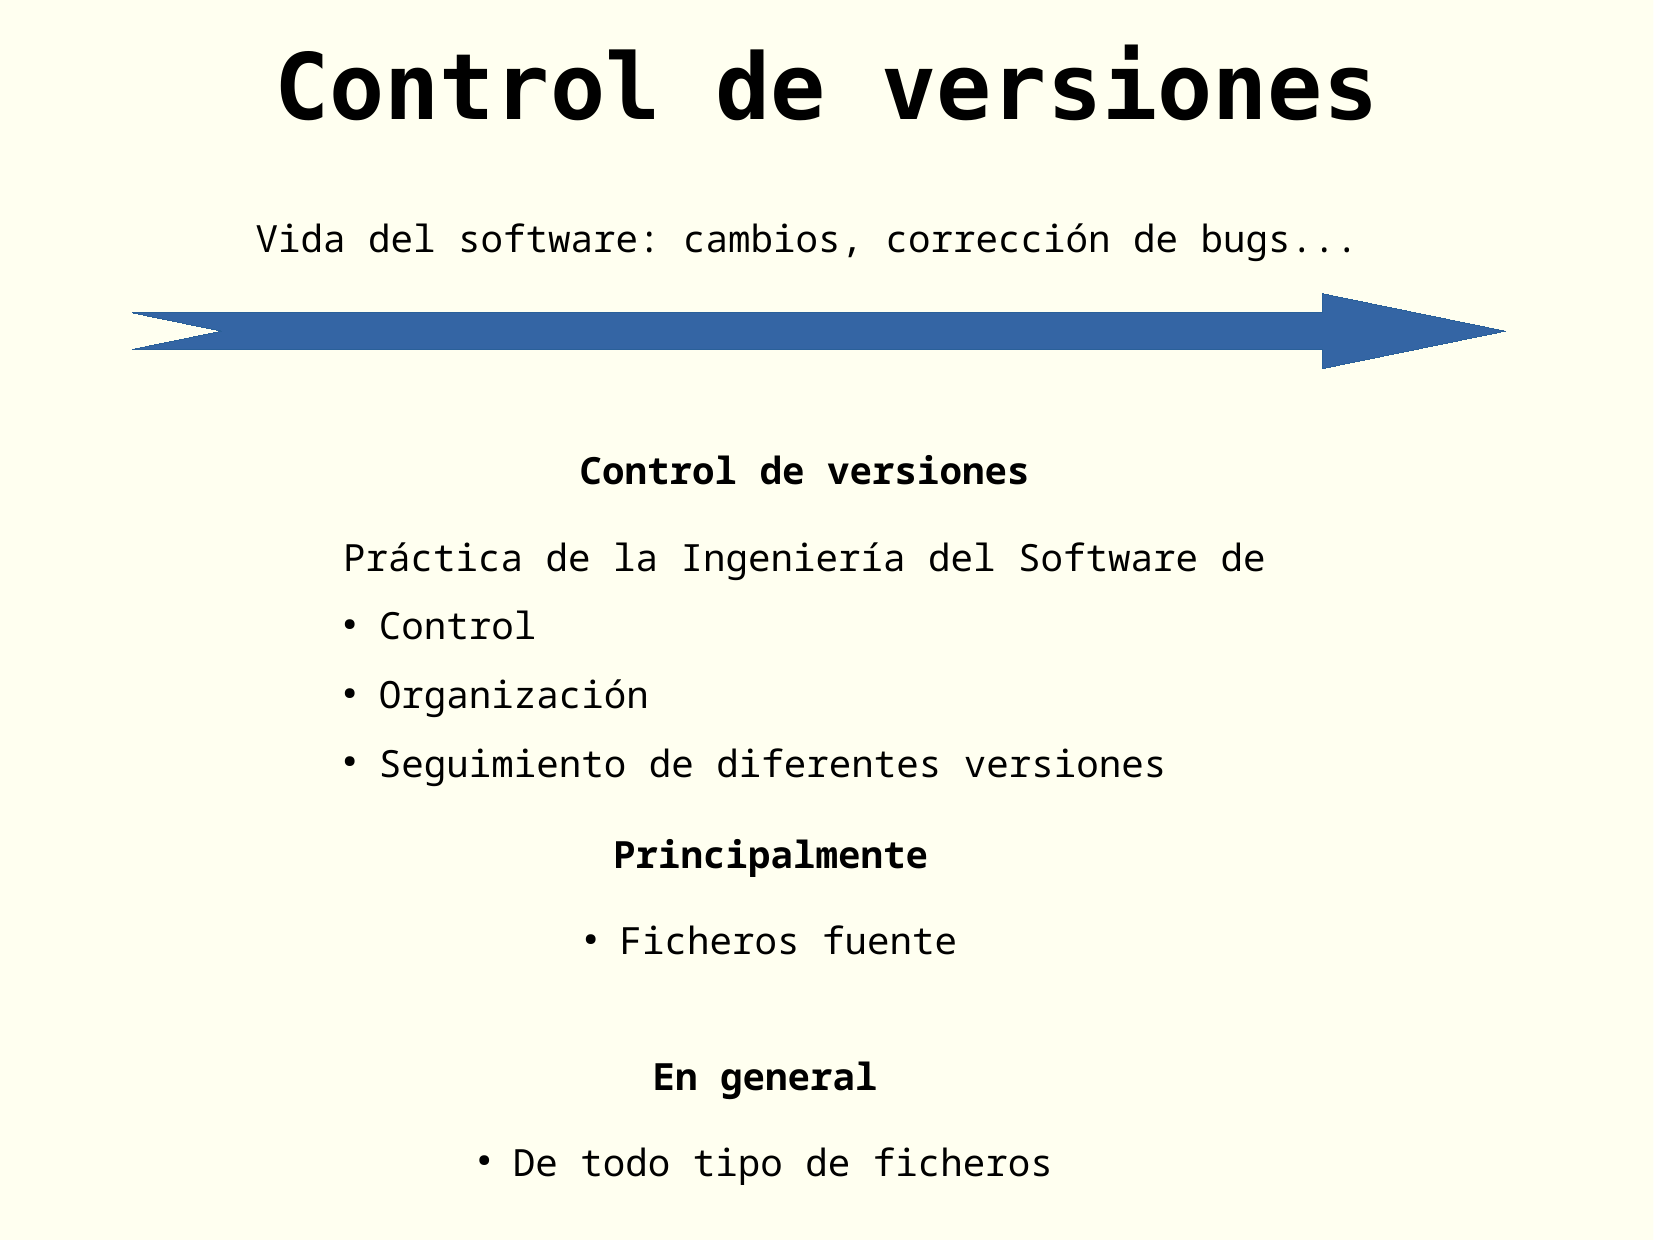

# Control de versiones
Vida del software: cambios, corrección de bugs...
Control de versiones
Práctica de la Ingeniería del Software de
Control
Organización
Seguimiento de diferentes versiones
Principalmente
Ficheros fuente
En general
De todo tipo de ficheros